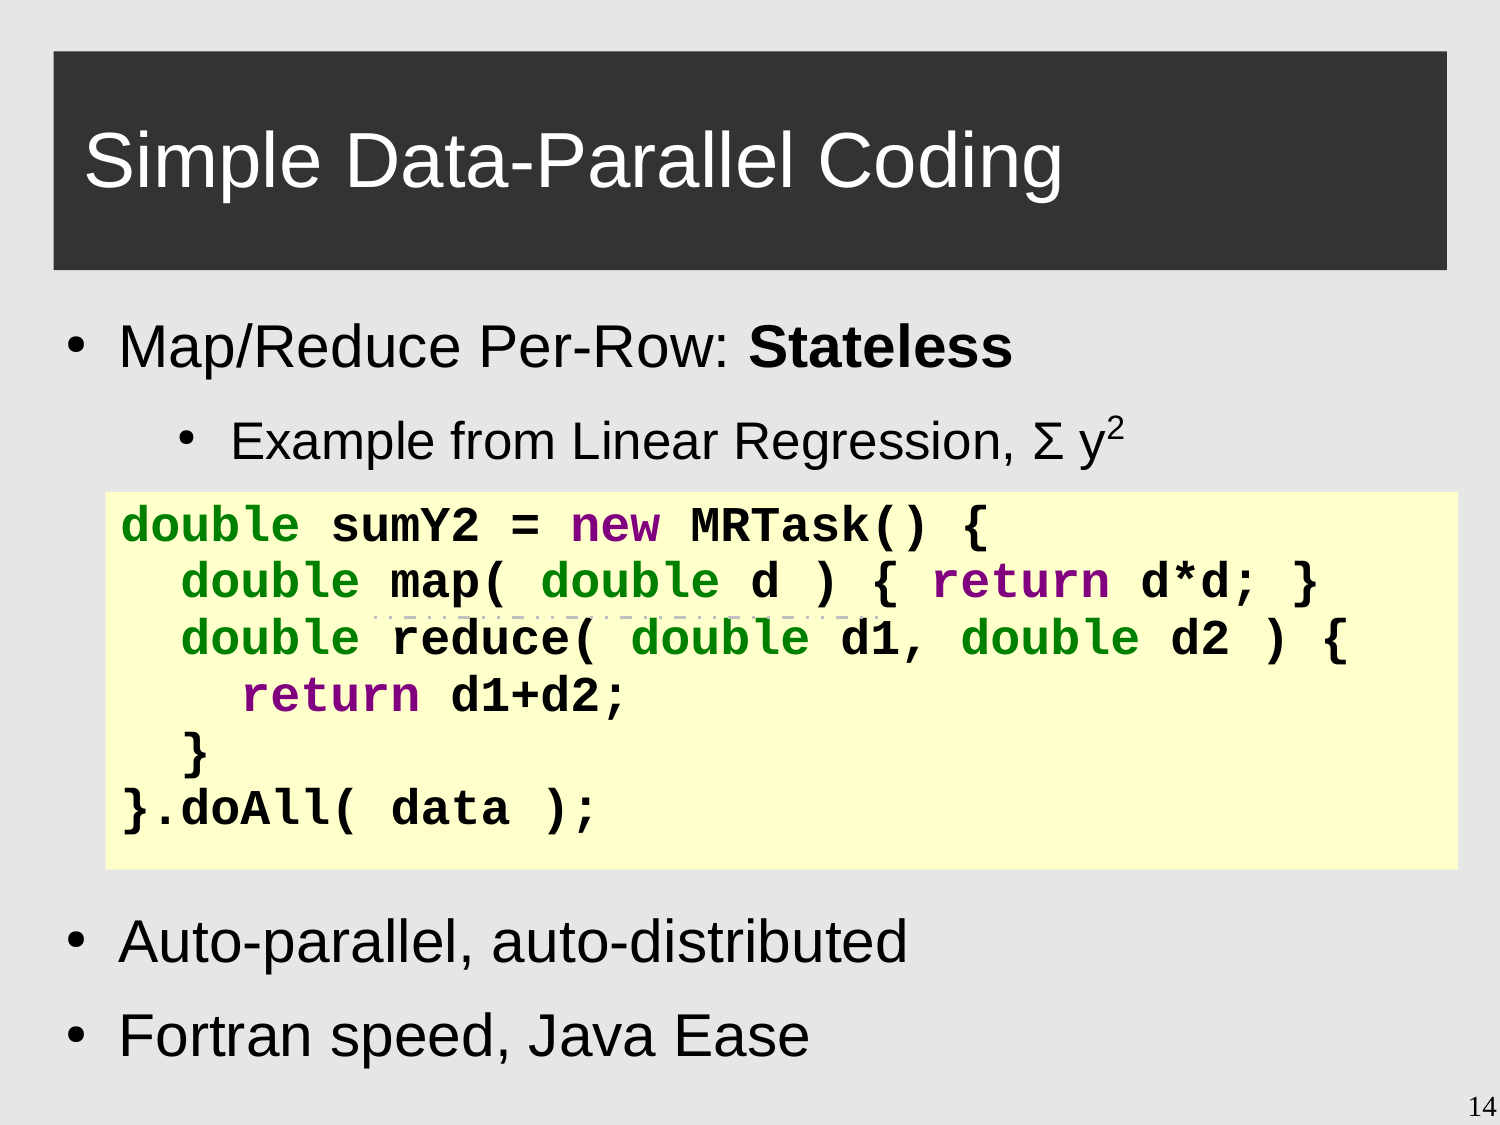

# Simple Data-Parallel Coding
Map/Reduce Per-Row: Stateless
Example from Linear Regression, Σ y2
Auto-parallel, auto-distributed
Fortran speed, Java Ease
double sumY2 = new MRTask() {
 double map( double d ) { return d*d; }
 double reduce( double d1, double d2 ) {
 return d1+d2;
 }
}.doAll( data );
14